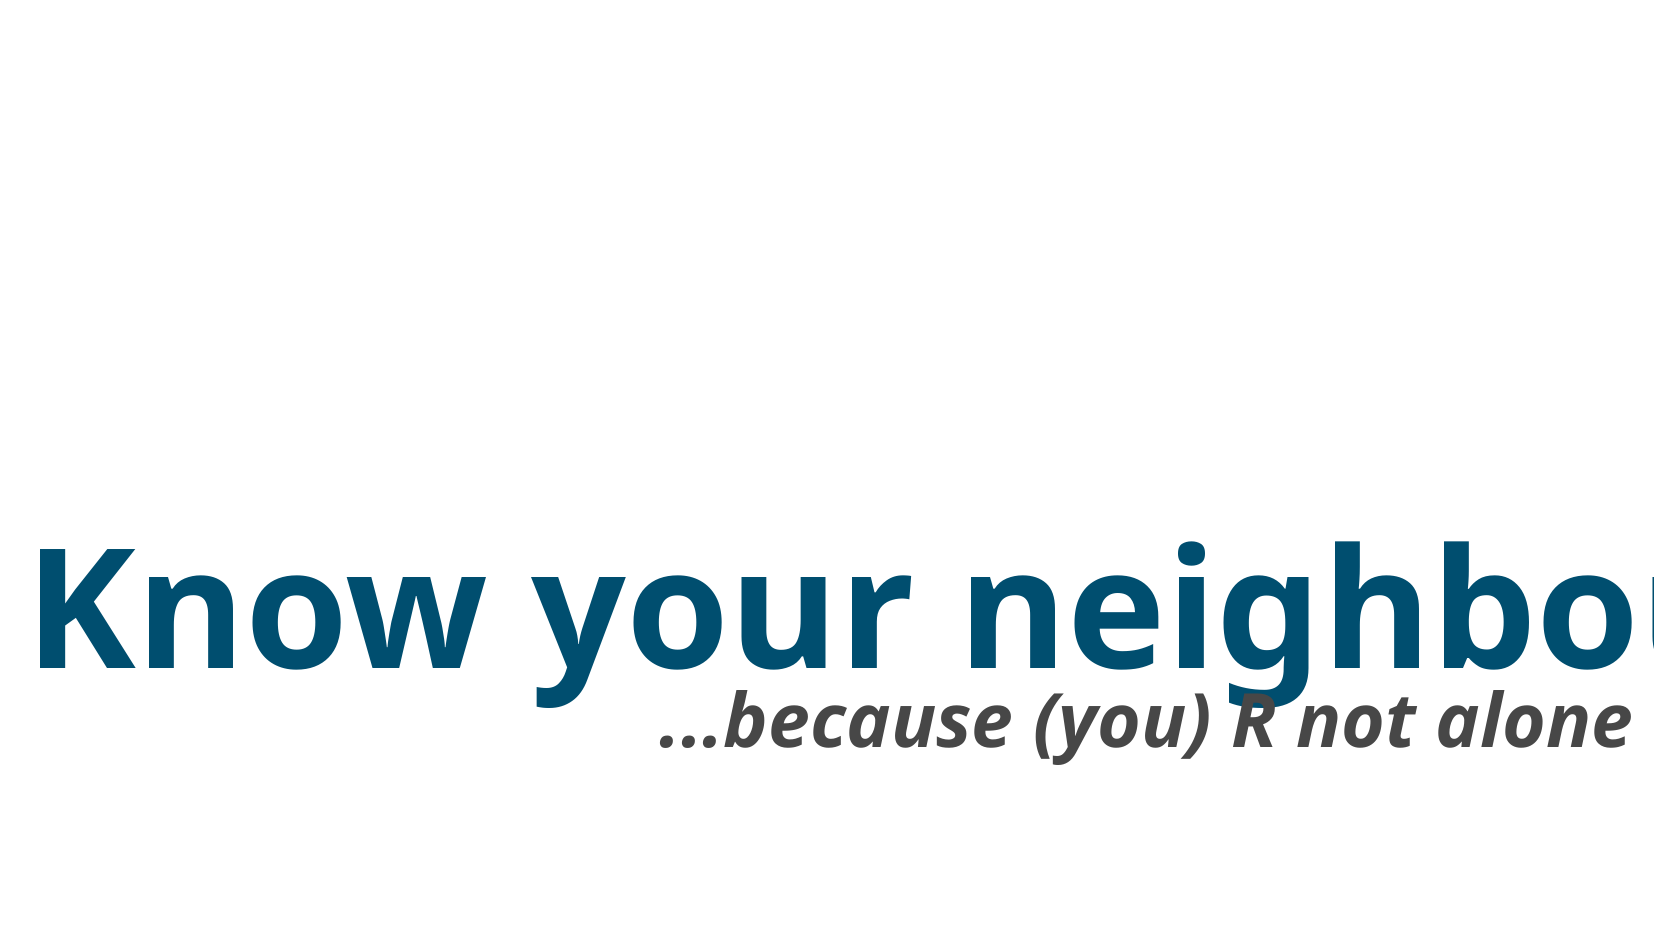

Know your neighbour!
...because (you) R not alone